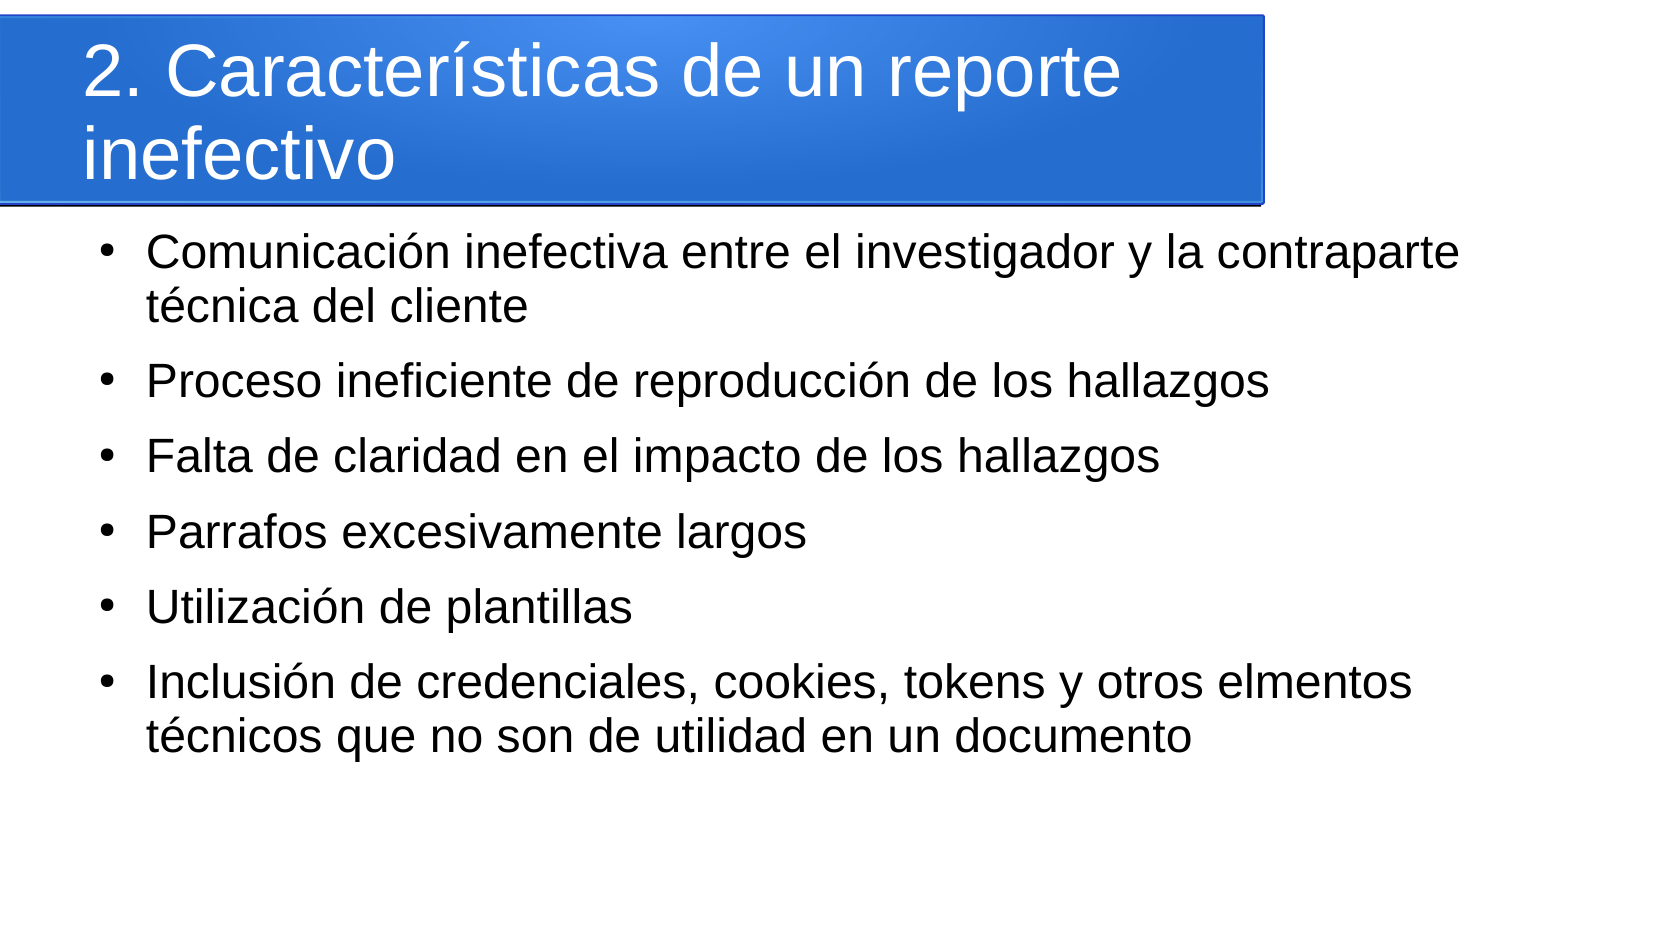

# 2. Características de un reporte inefectivo
Comunicación inefectiva entre el investigador y la contraparte técnica del cliente
Proceso ineficiente de reproducción de los hallazgos
Falta de claridad en el impacto de los hallazgos
Parrafos excesivamente largos
Utilización de plantillas
Inclusión de credenciales, cookies, tokens y otros elmentos técnicos que no son de utilidad en un documento